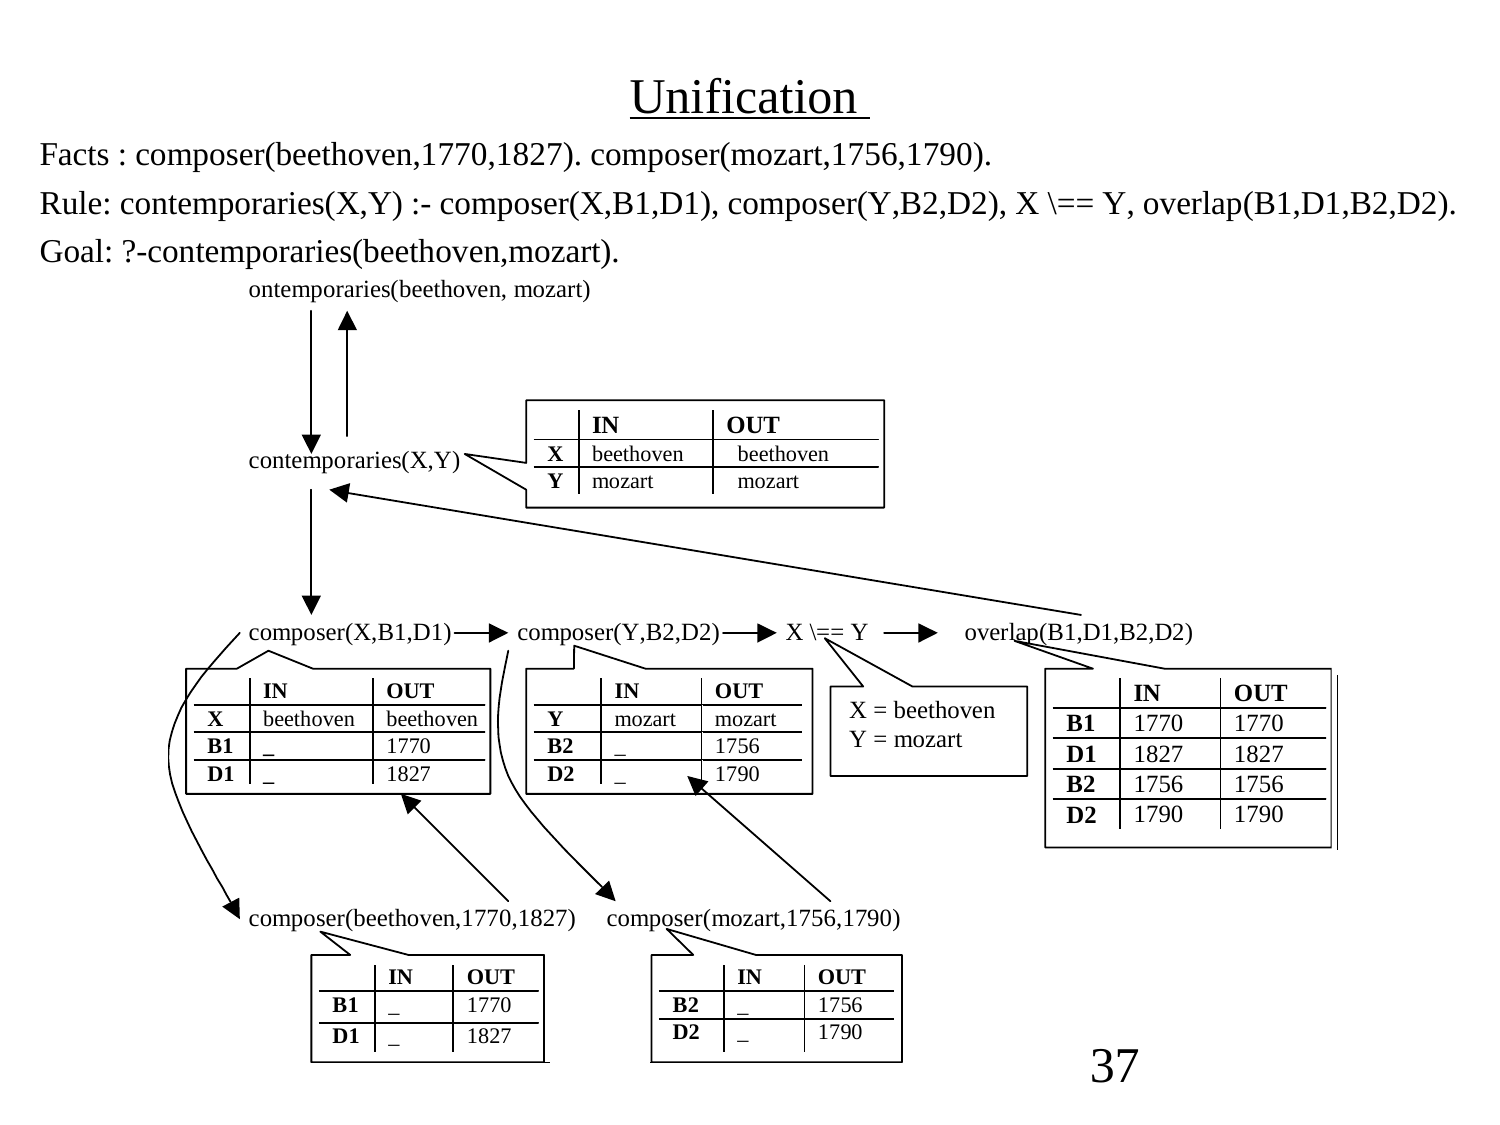

# Unification
Facts : composer(beethoven,1770,1827). composer(mozart,1756,1790).
Rule: contemporaries(X,Y) :- composer(X,B1,D1), composer(Y,B2,D2), X \== Y, overlap(B1,D1,B2,D2).
Goal: ?-contemporaries(beethoven,mozart).
37